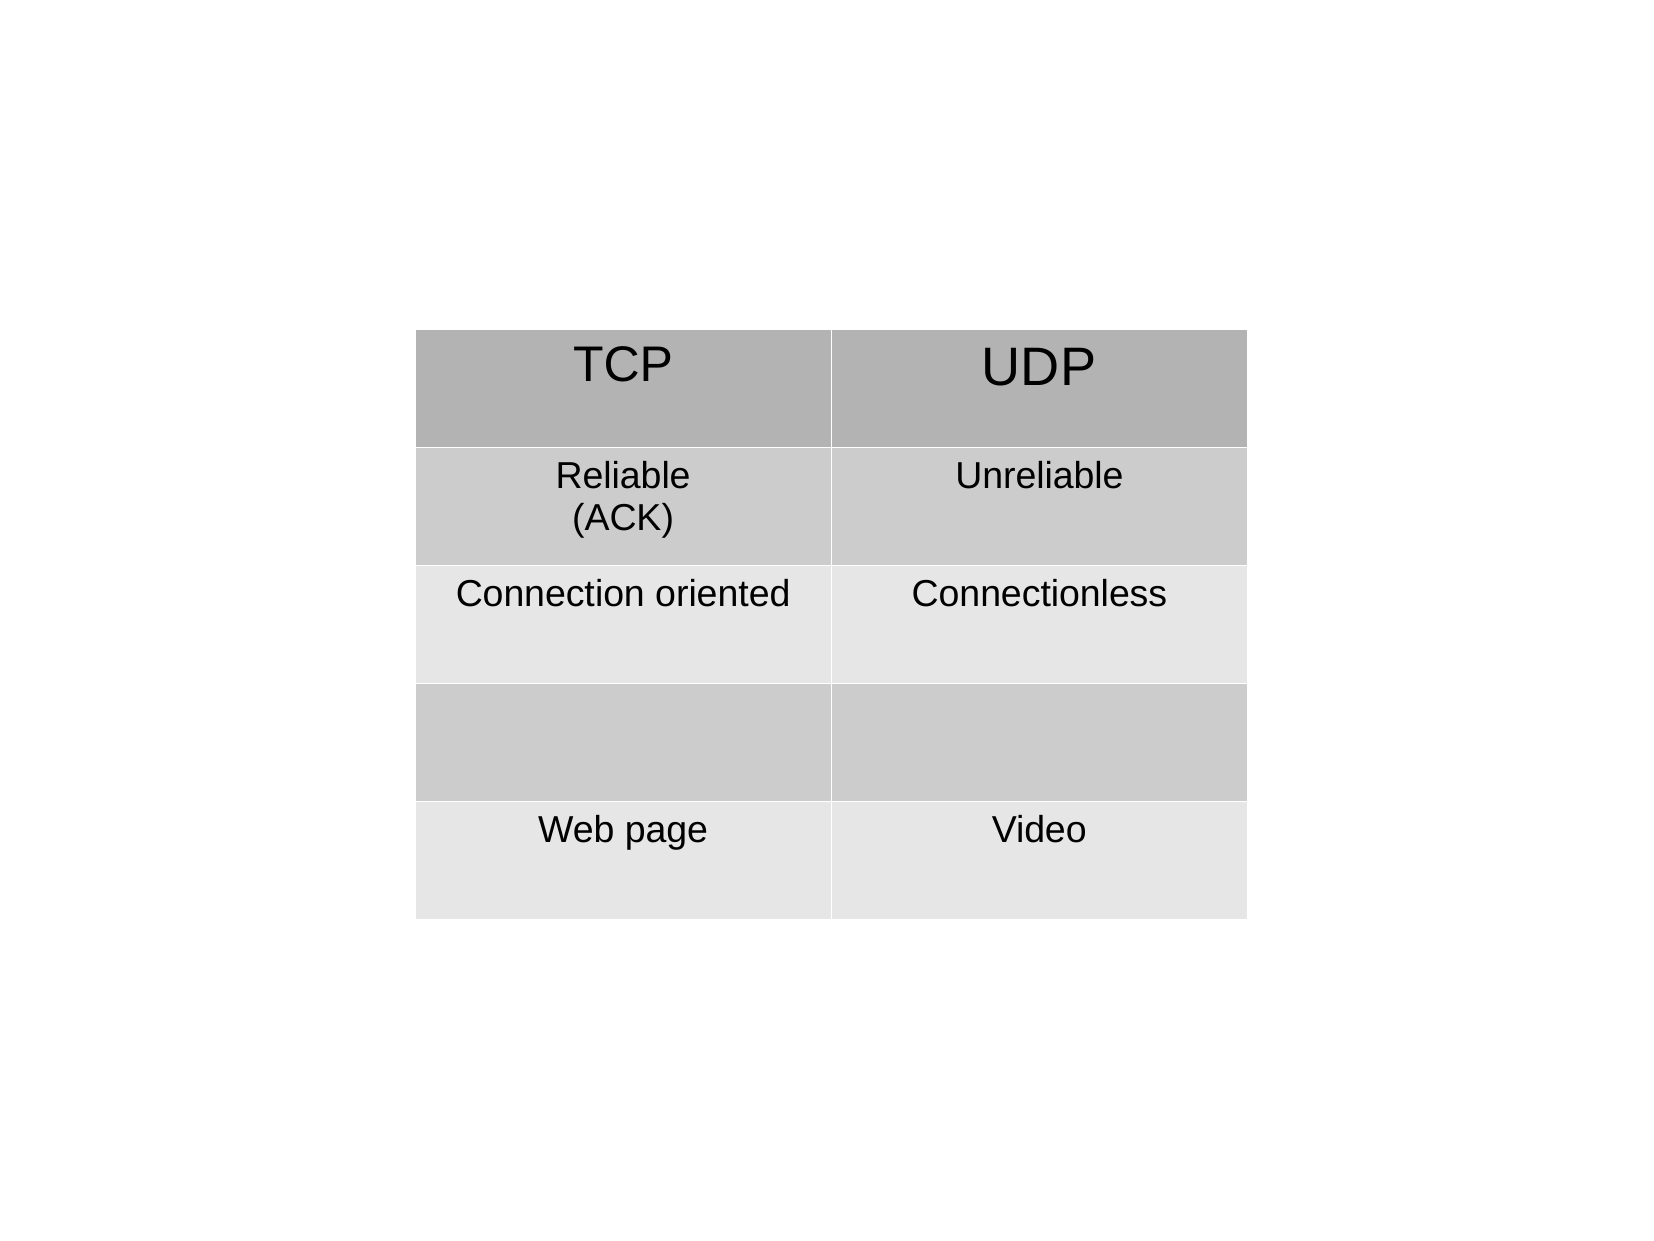

| TCP | UDP |
| --- | --- |
| Reliable (ACK) | Unreliable |
| Connection oriented | Connectionless |
| | |
| Web page | Video |